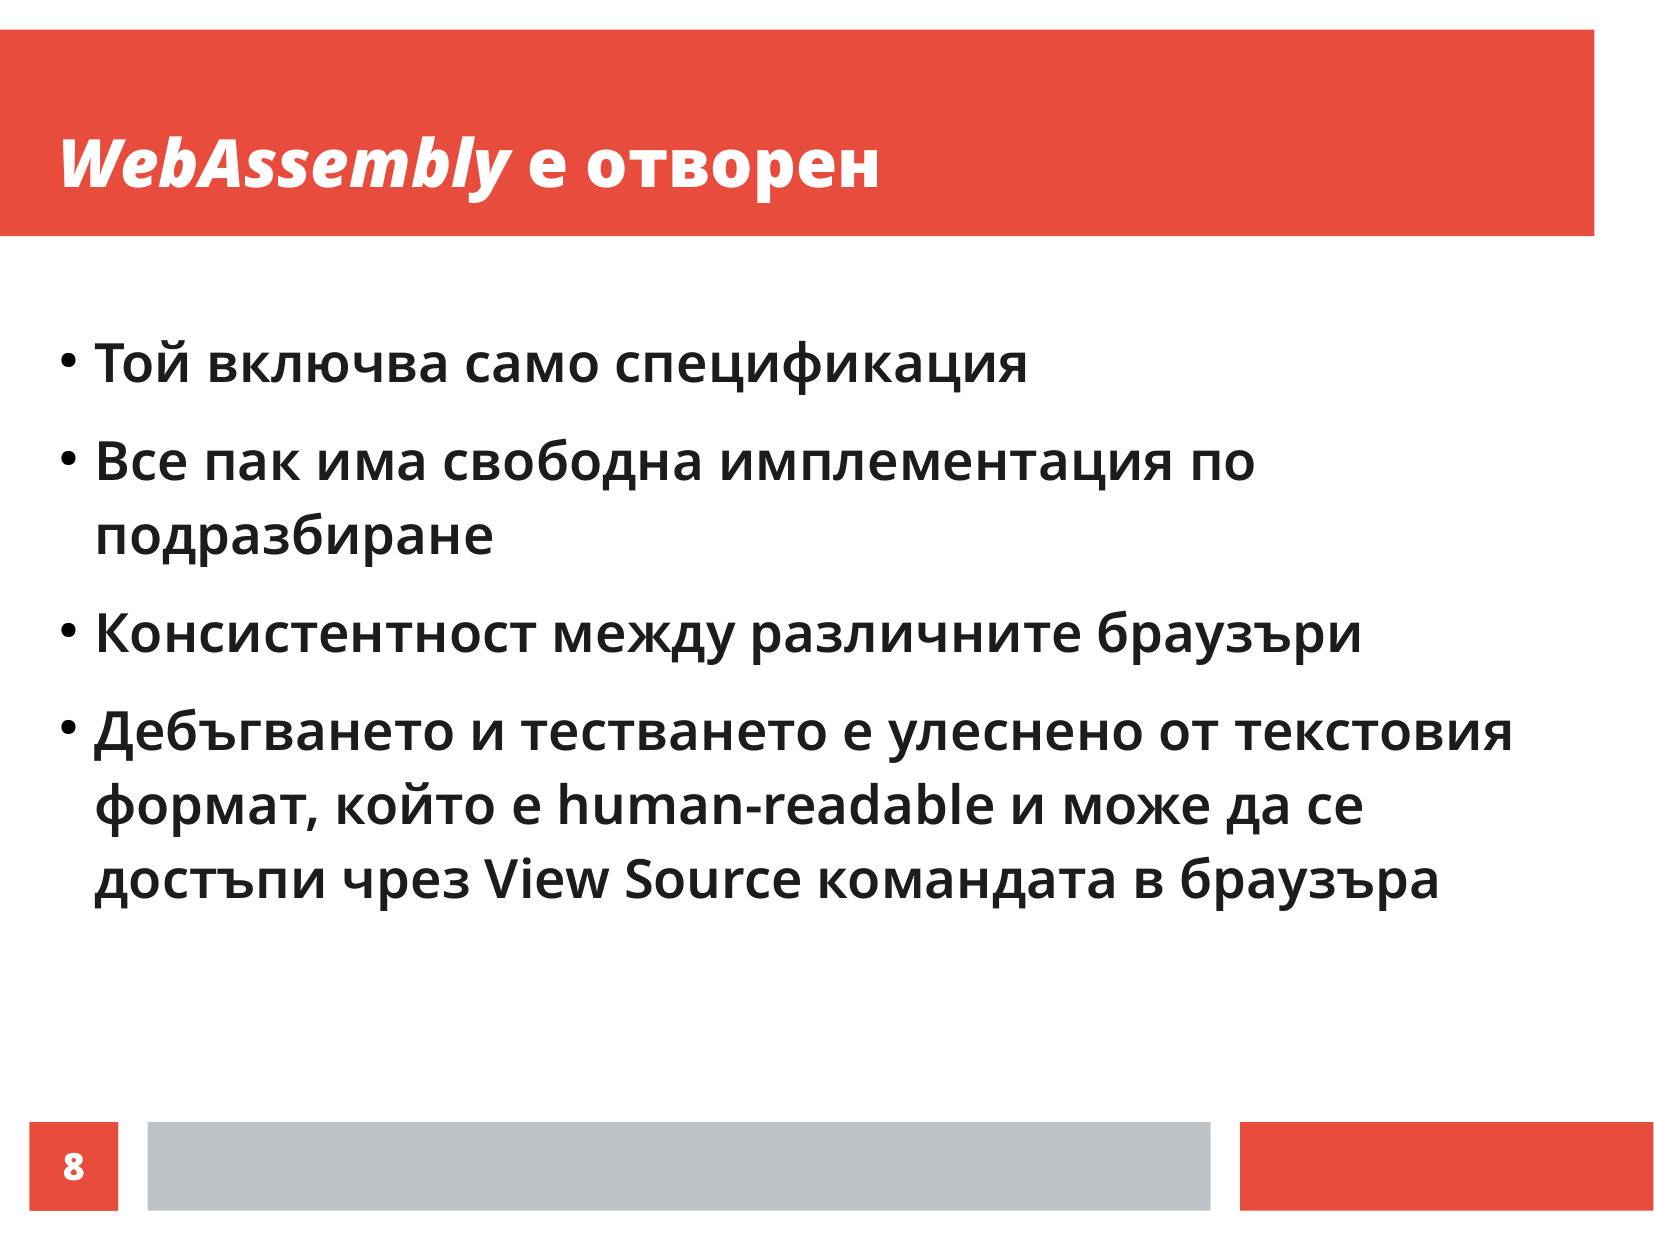

# WebAssembly е отворен
Той включва само спецификация
Все пак има свободна имплементация по подразбиране
Консистентност между различните браузъри
Дебъгването и тестването е улеснено от текстовия формат, който е human-readable и може да се достъпи чрез View Source командата в браузъра
8